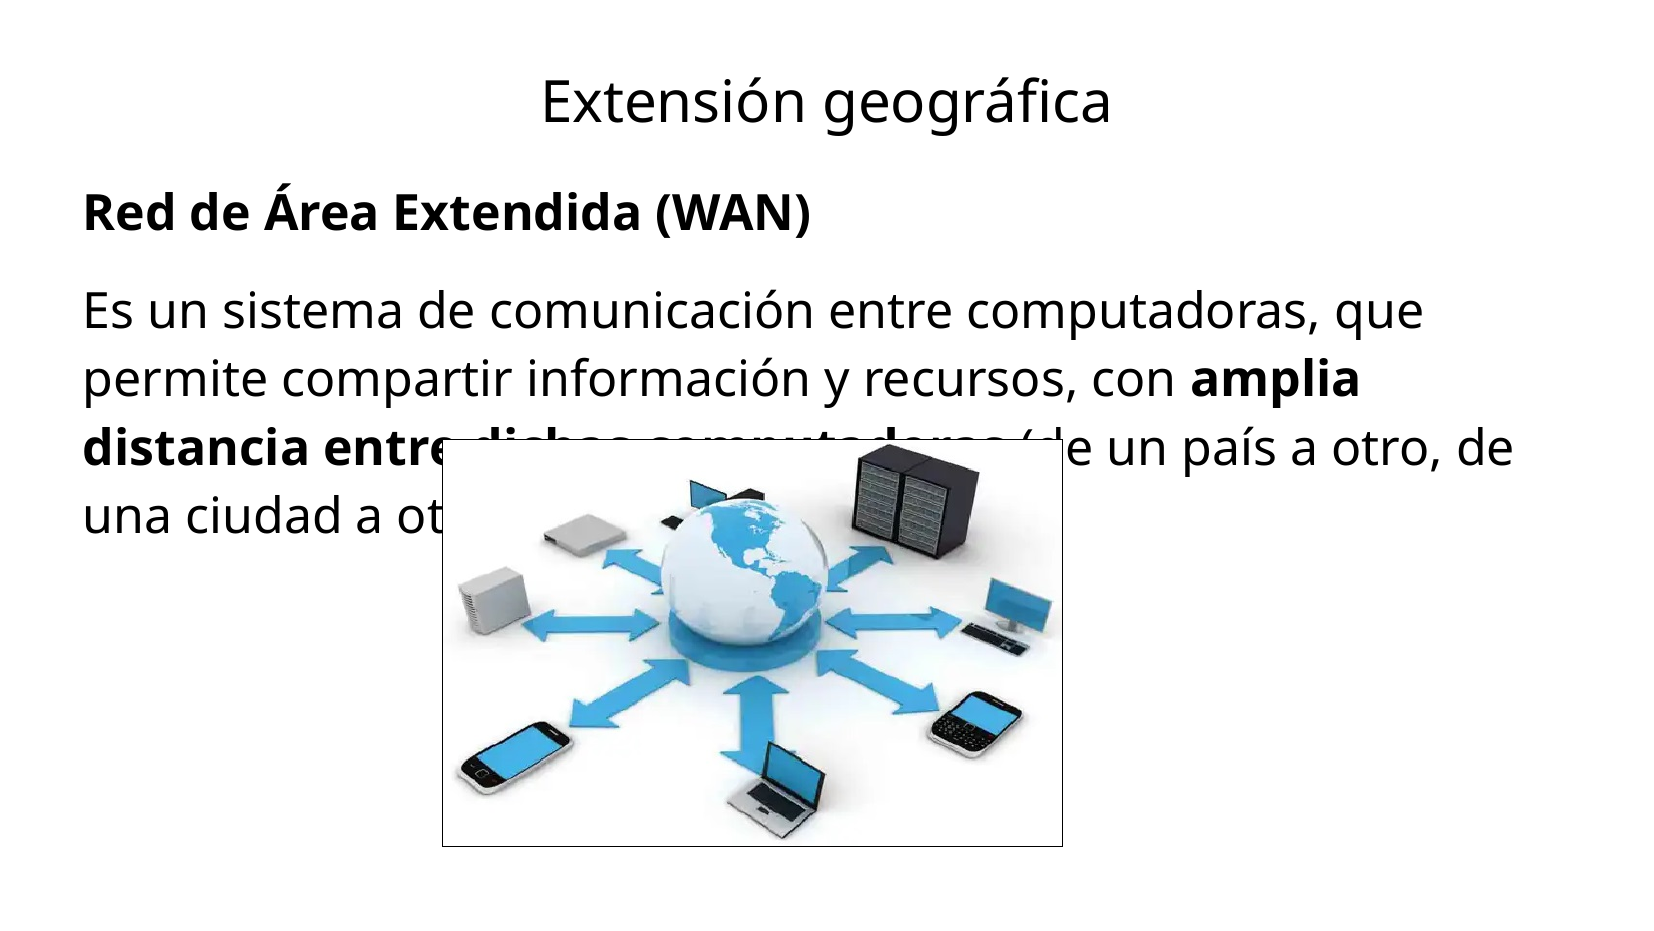

# Extensión geográfica
Red de Área Extendida (WAN)
Es un sistema de comunicación entre computadoras, que permite compartir información y recursos, con amplia distancia entre dichas computadoras (de un país a otro, de una ciudad a otra, etc.)